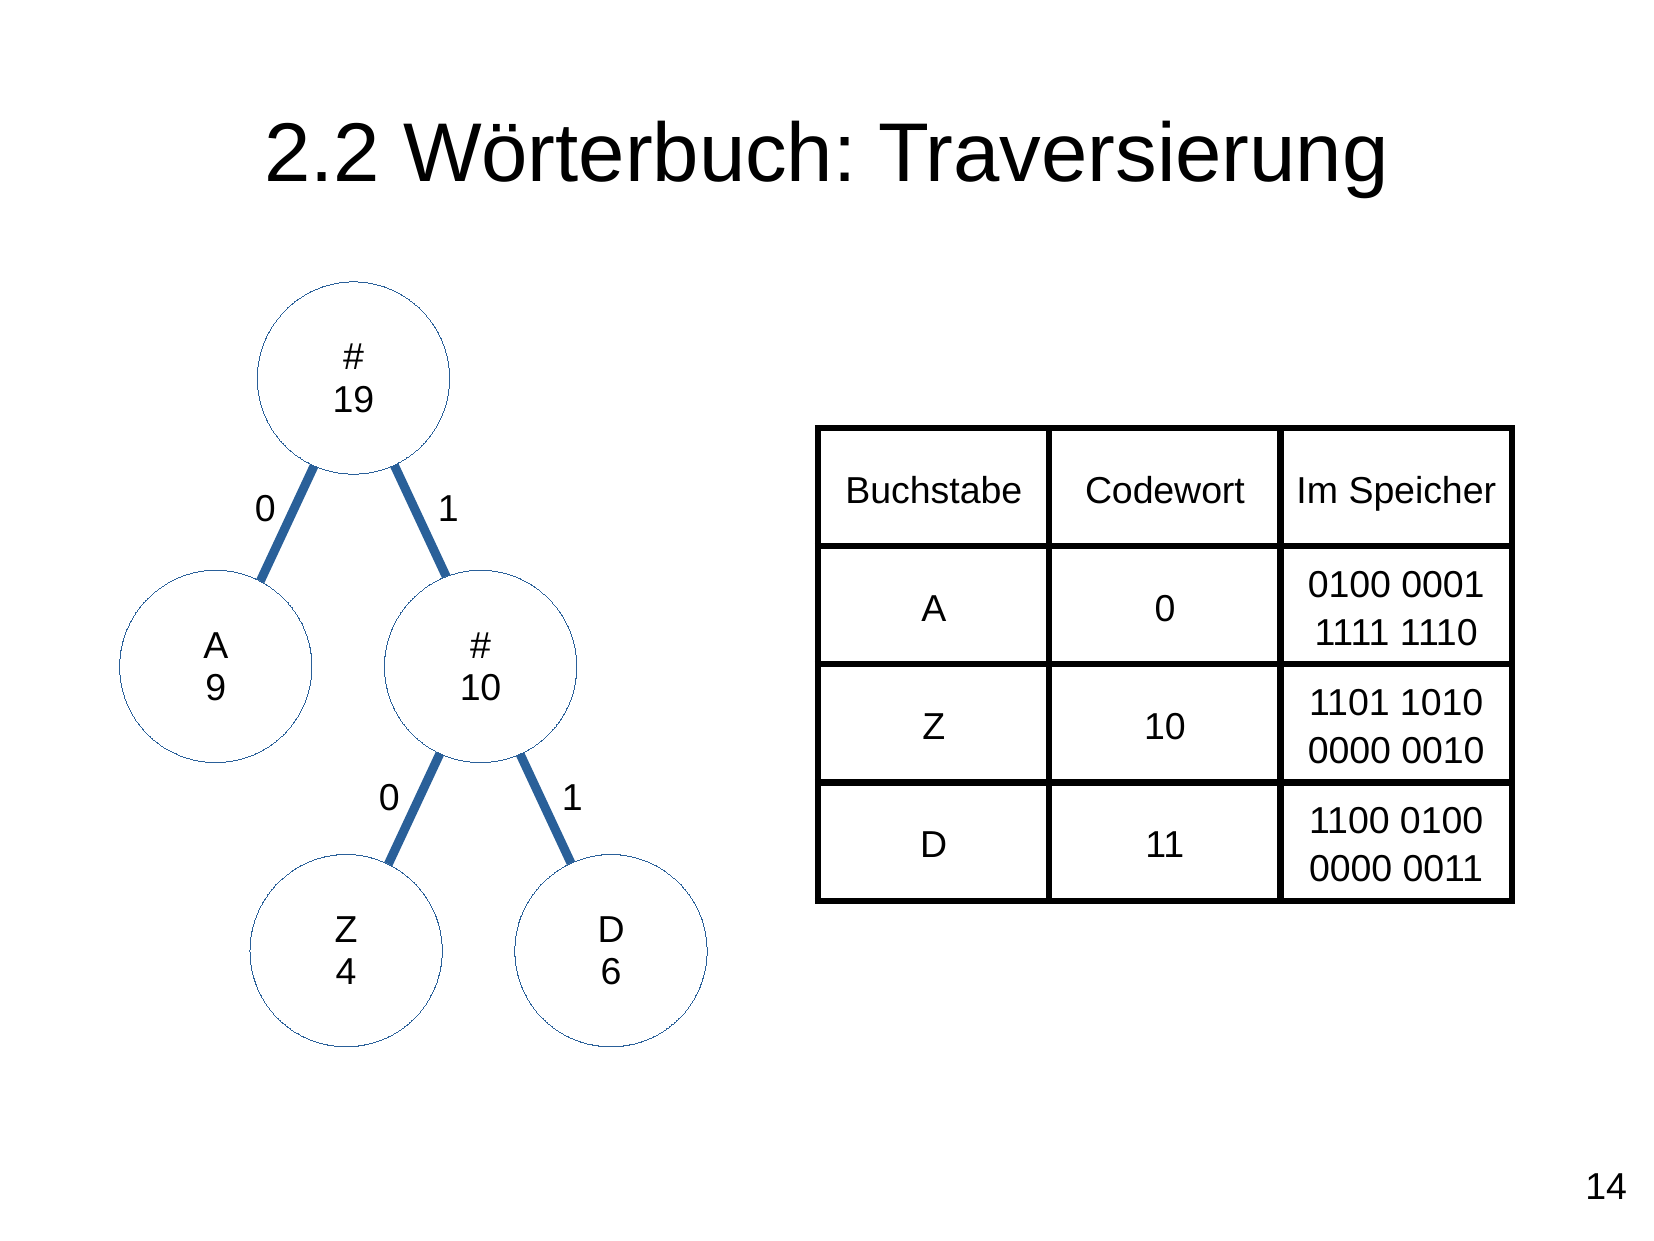

# 2.2 Wörterbuch: Traversierung
#
19
0
1
A
9
#
10
0
1
Z
4
D
6
| Buchstabe | Codewort | Im Speicher |
| --- | --- | --- |
| A | 0 | 0100 0001 1111 1110 |
| Z | 10 | 1101 1010 0000 0010 |
| D | 11 | 1100 0100 0000 0011 |